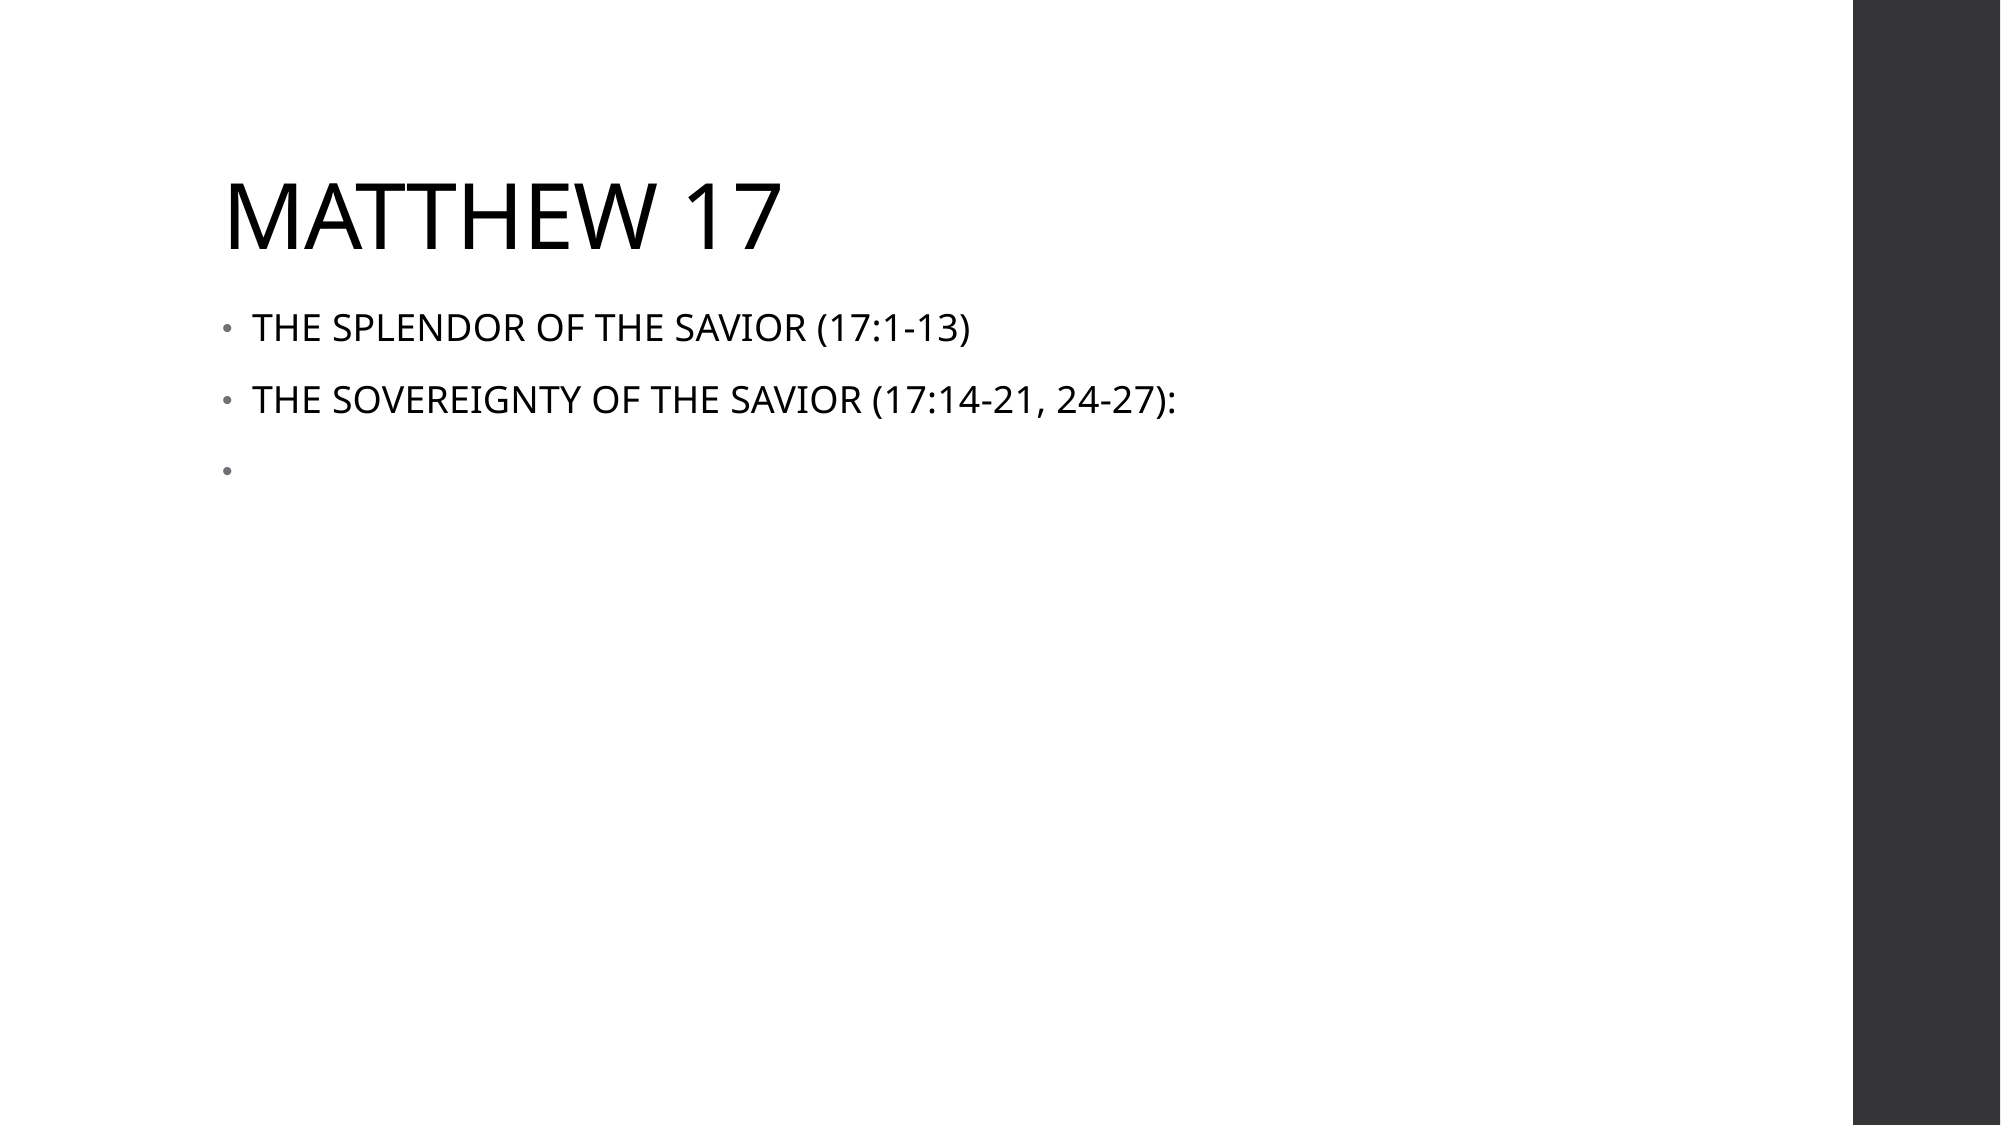

# MATTHEW 17
THE SPLENDOR OF THE SAVIOR (17:1-13)
THE SOVEREIGNTY OF THE SAVIOR (17:14-21, 24-27):